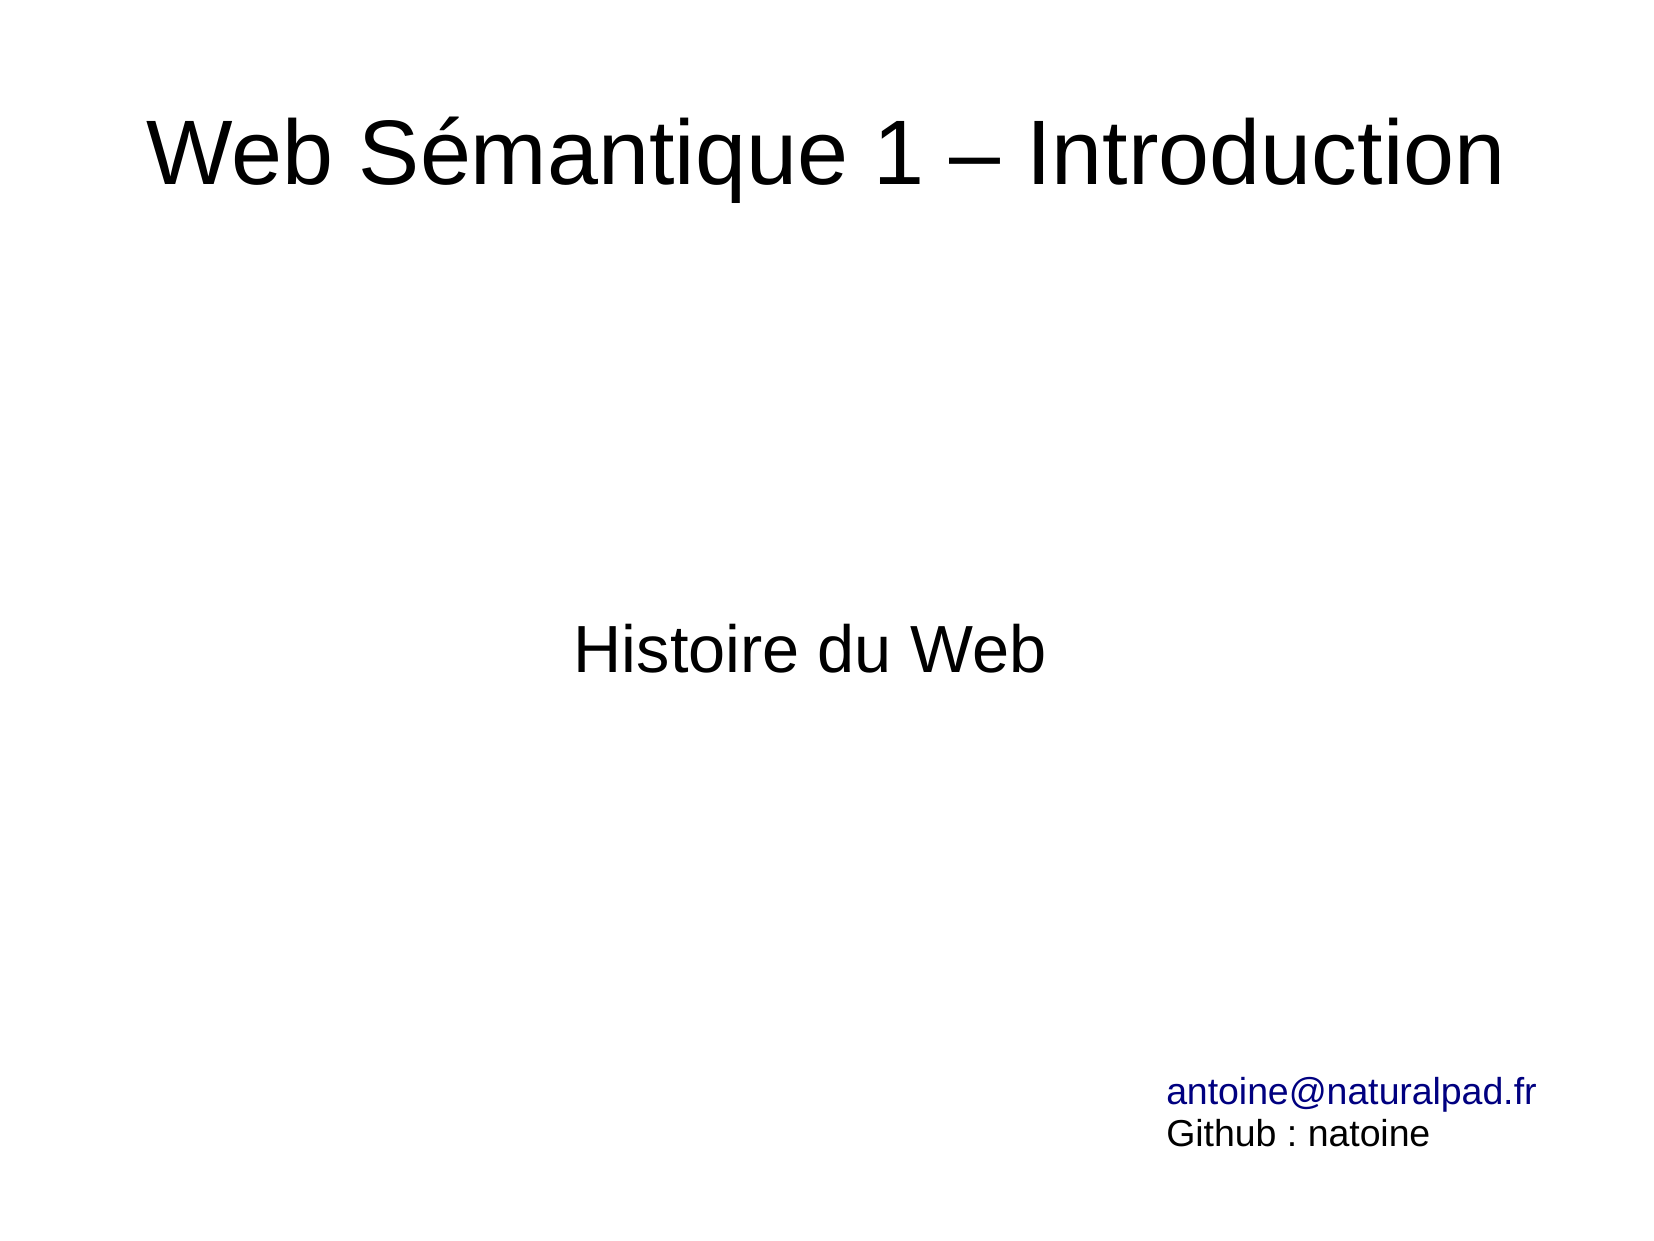

# Web Sémantique 1 – Introduction
Histoire du Web
antoine@naturalpad.fr
Github : natoine